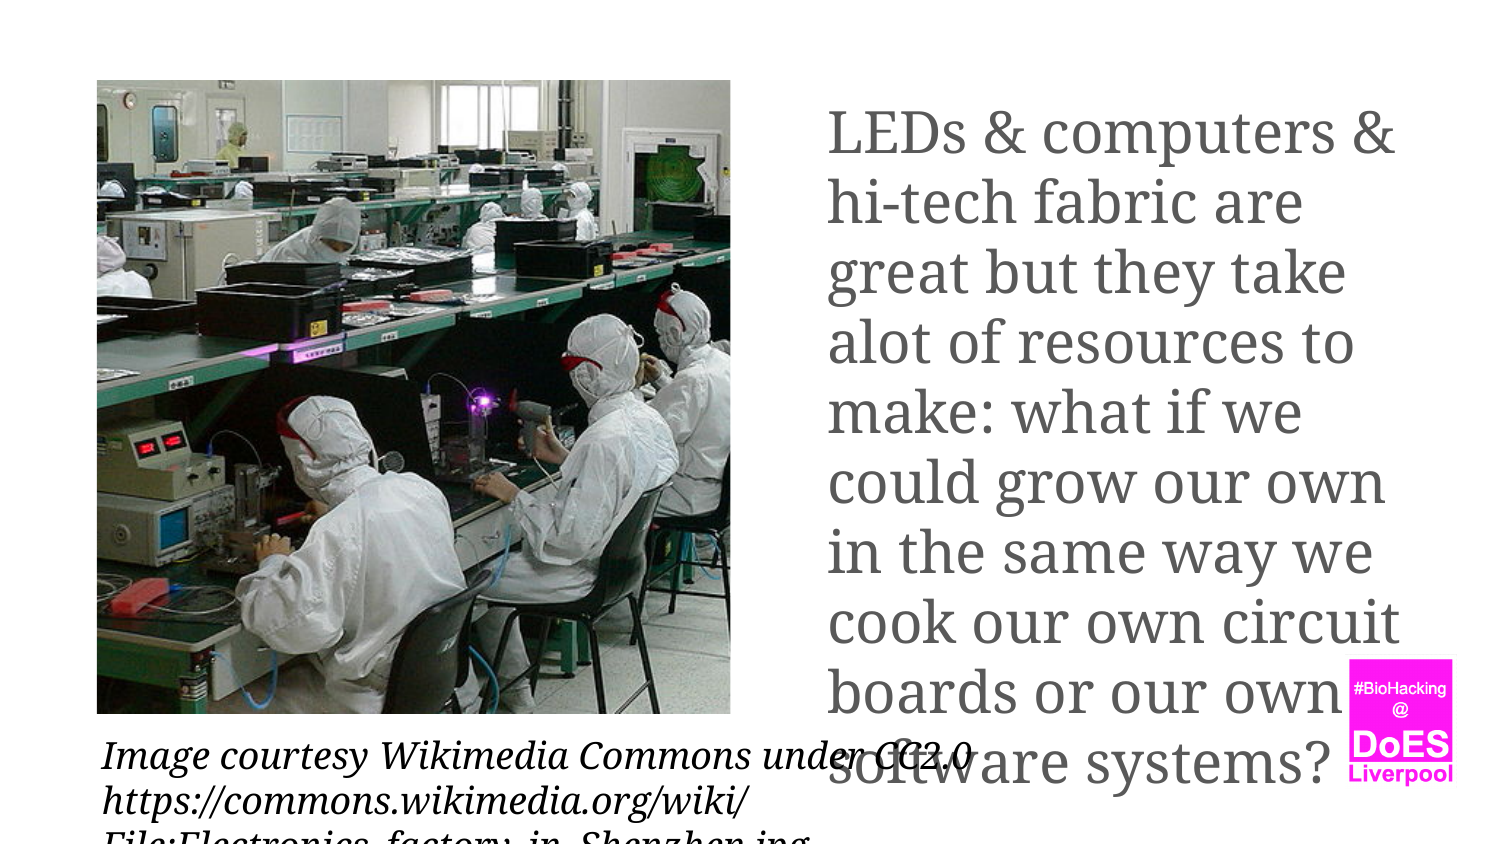

# LEDs & computers & hi-tech fabric are great but they take alot of resources to make: what if we could grow our own in the same way we cook our own circuit boards or our own software systems?
Image courtesy Wikimedia Commons under CC2.0
https://commons.wikimedia.org/wiki/File:Electronics_factory_in_Shenzhen.jpg